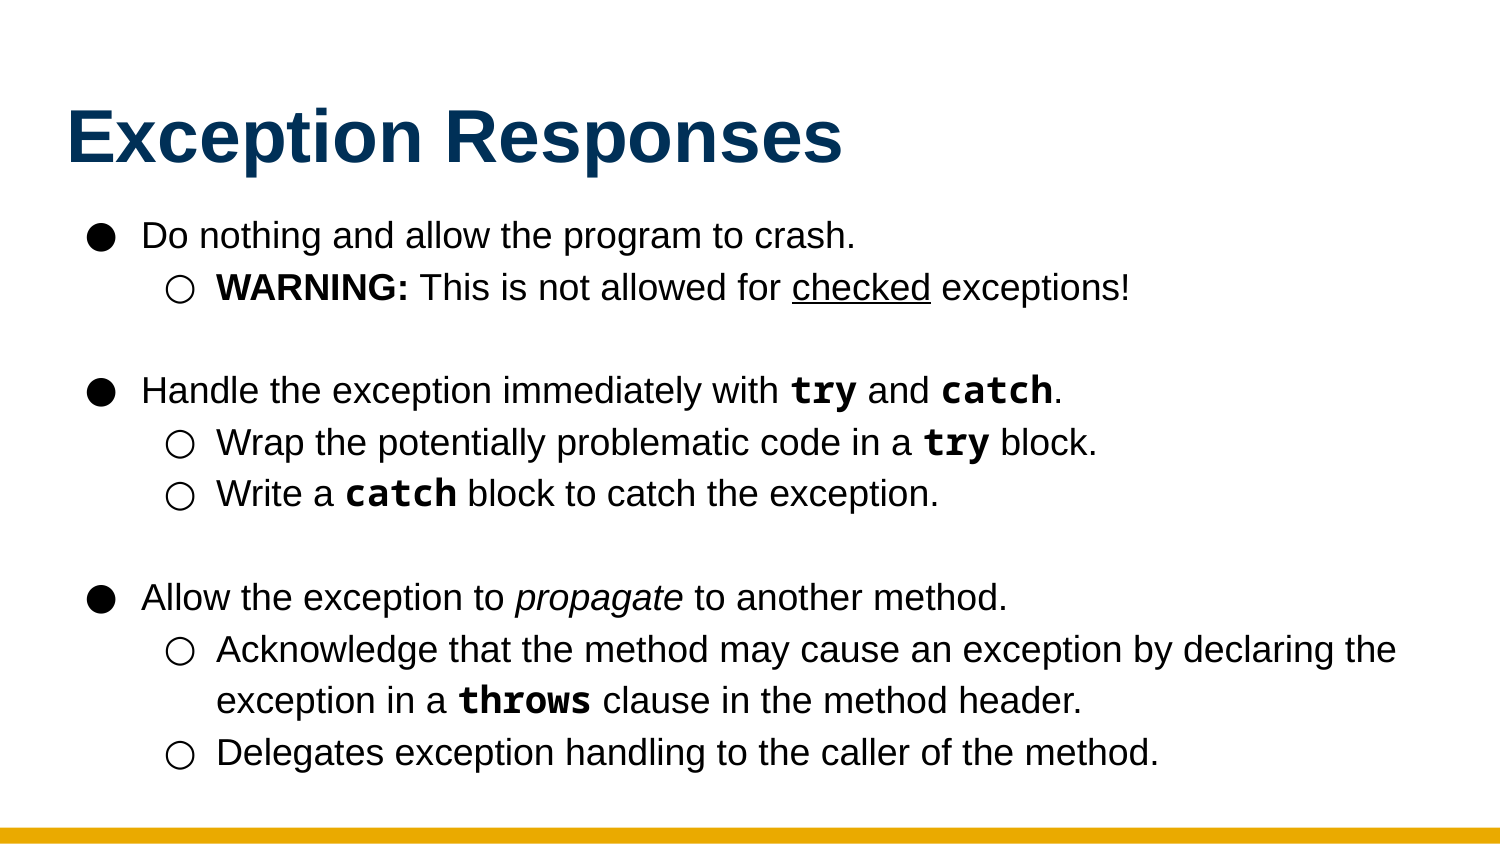

# Exception Responses
Do nothing and allow the program to crash.
WARNING: This is not allowed for checked exceptions!
Handle the exception immediately with try and catch.
Wrap the potentially problematic code in a try block.
Write a catch block to catch the exception.
Allow the exception to propagate to another method.
Acknowledge that the method may cause an exception by declaring the exception in a throws clause in the method header.
Delegates exception handling to the caller of the method.